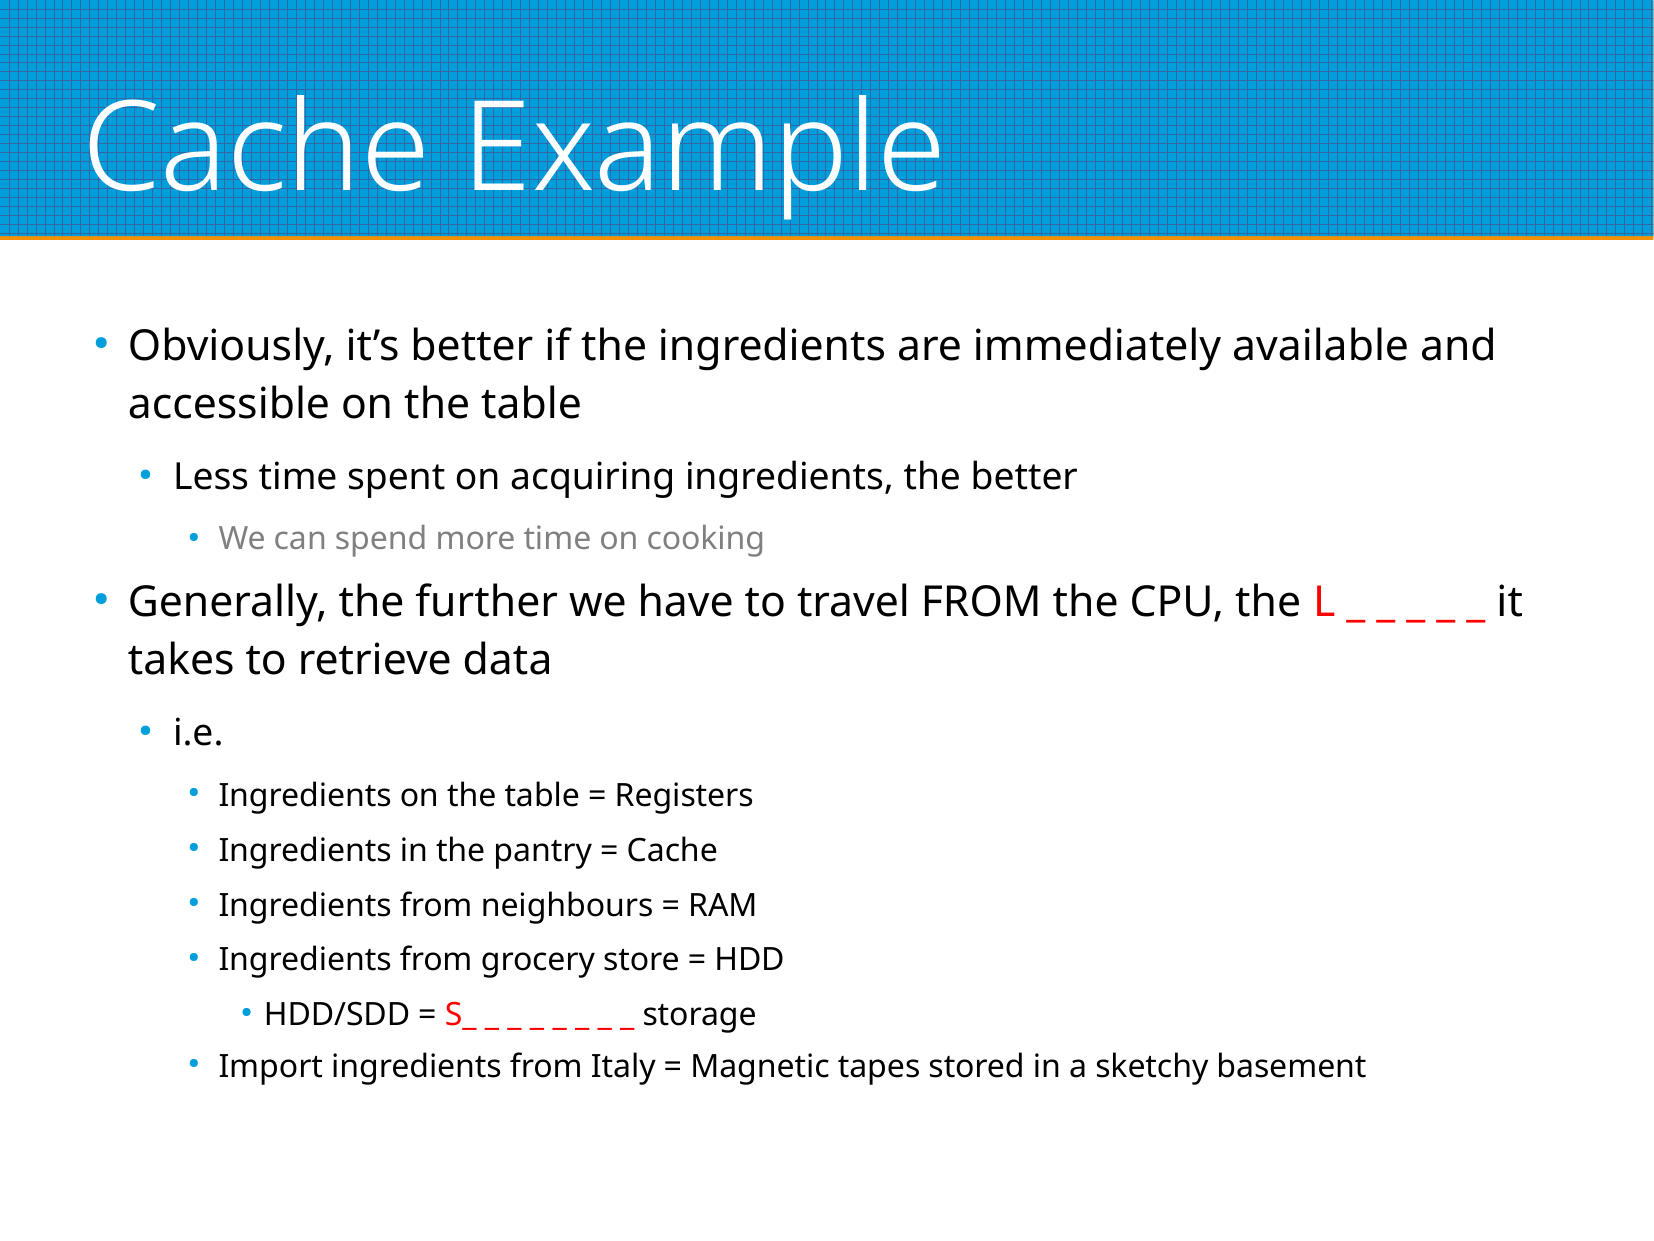

# Cache Example
Obviously, it’s better if the ingredients are immediately available and accessible on the table
Less time spent on acquiring ingredients, the better
We can spend more time on cooking
Generally, the further we have to travel FROM the CPU, the L _ _ _ _ _ it takes to retrieve data
i.e.
Ingredients on the table = Registers
Ingredients in the pantry = Cache
Ingredients from neighbours = RAM
Ingredients from grocery store = HDD
HDD/SDD = S_ _ _ _ _ _ _ _ storage
Import ingredients from Italy = Magnetic tapes stored in a sketchy basement